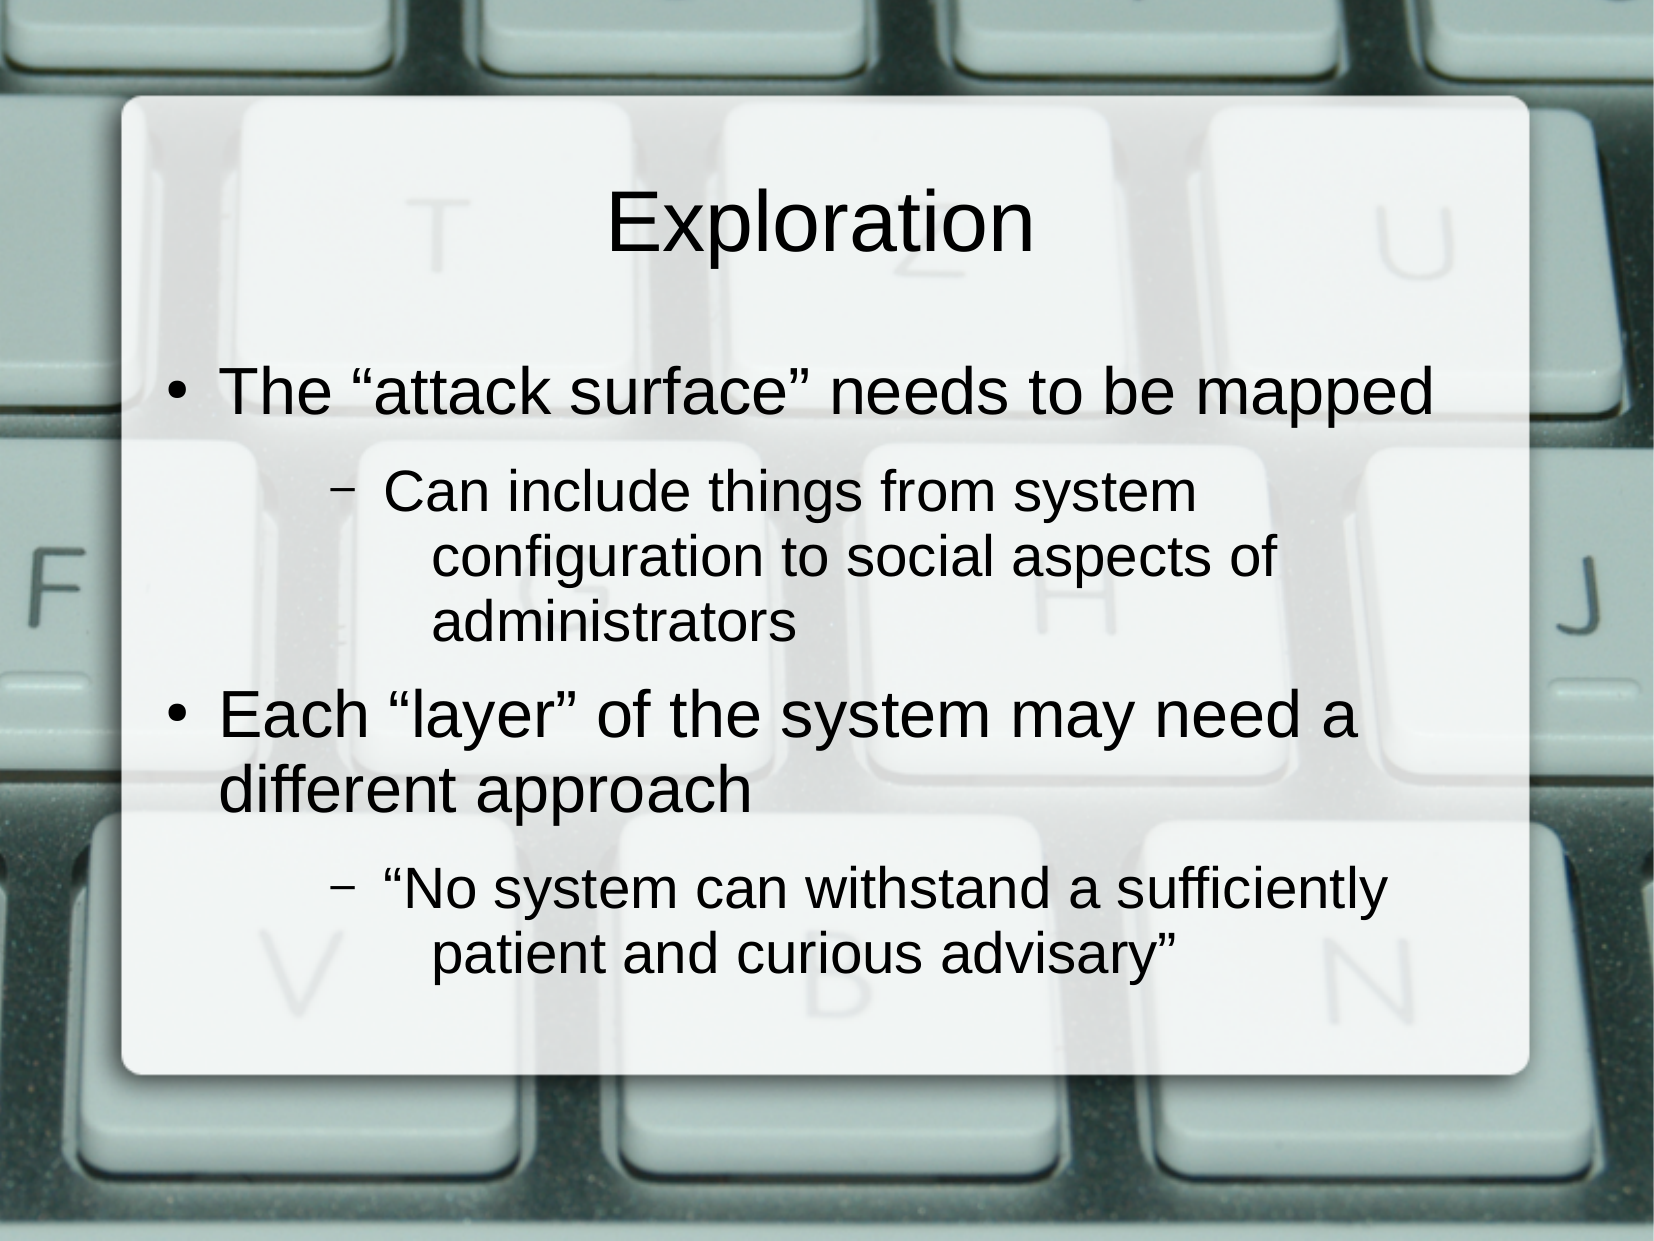

# Exploration
The “attack surface” needs to be mapped
Can include things from system configuration to social aspects of administrators
Each “layer” of the system may need a different approach
“No system can withstand a sufficiently patient and curious advisary”